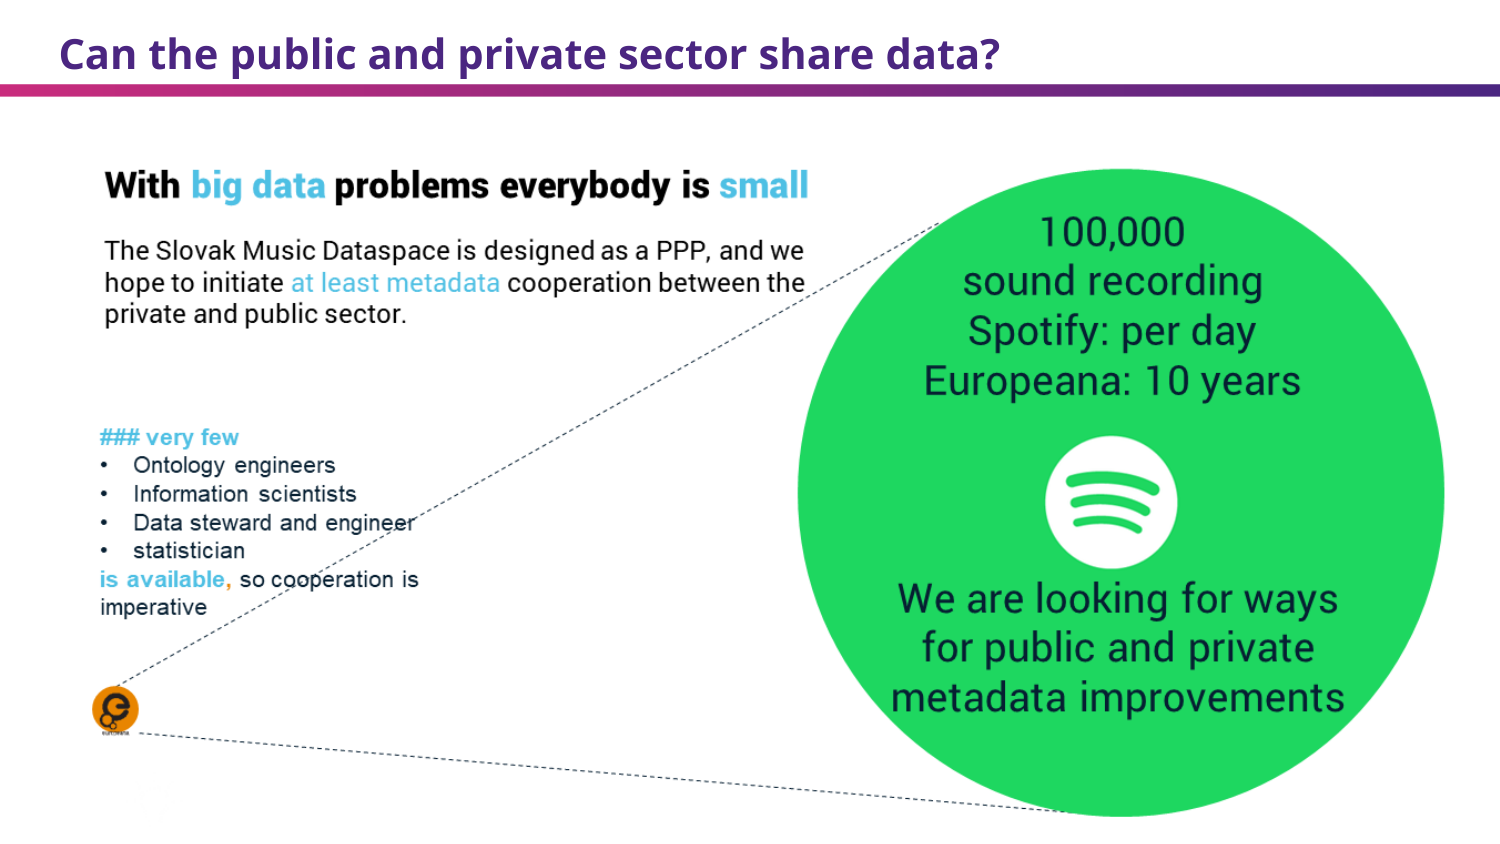

Can the public and private sector share data?